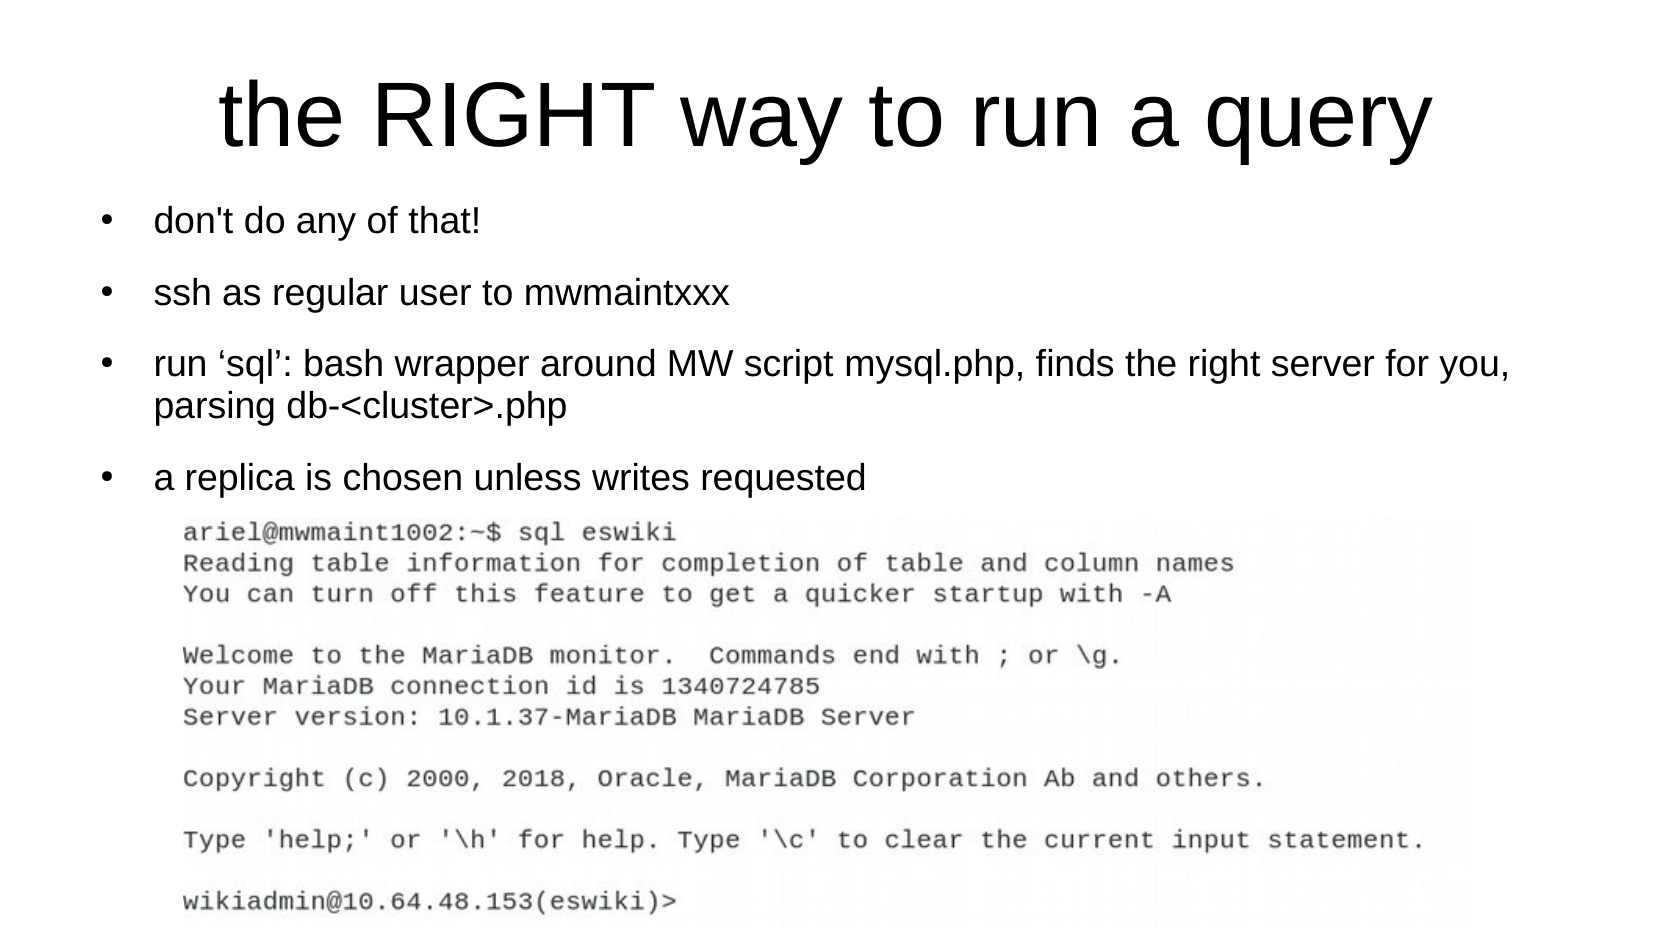

# the RIGHT way to run a query
don't do any of that!
ssh as regular user to mwmaintxxx
run ‘sql’: bash wrapper around MW script mysql.php, finds the right server for you, parsing db-<cluster>.php
a replica is chosen unless writes requested